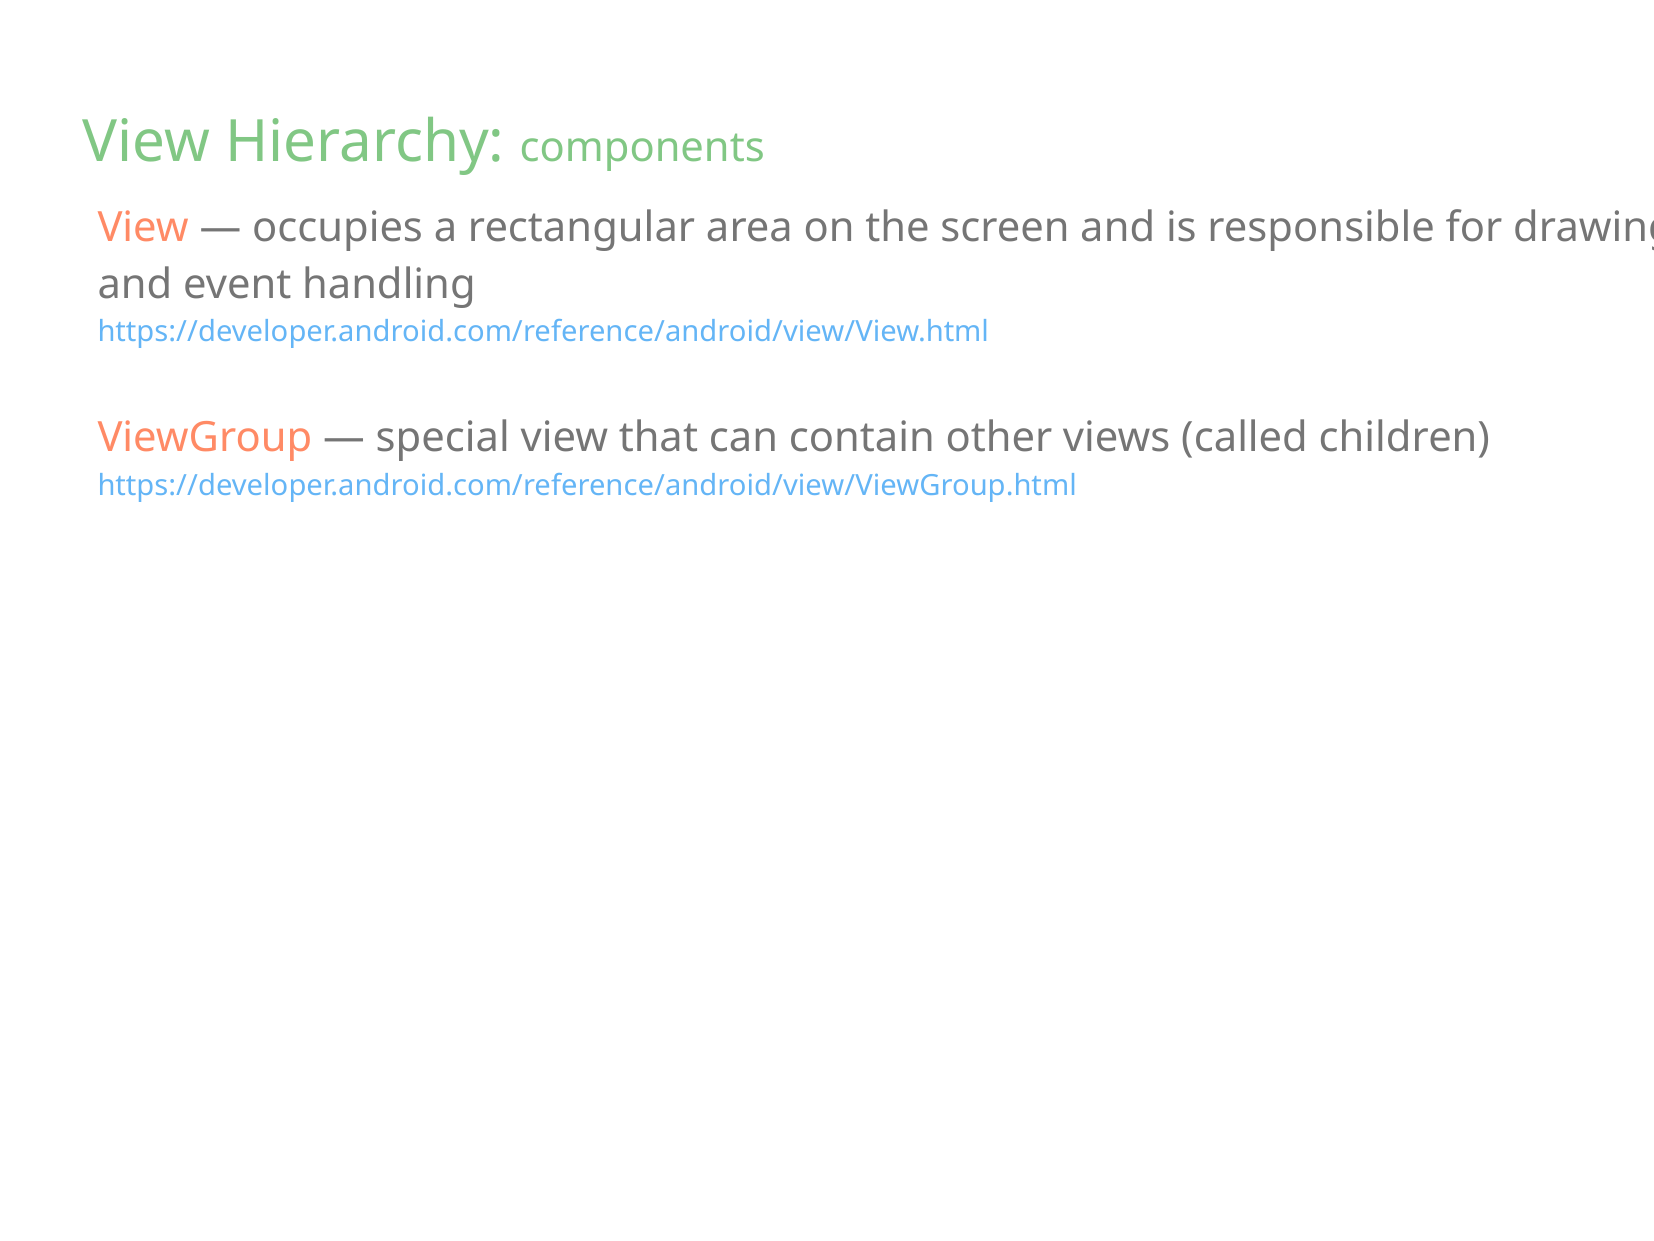

# View Hierarchy: components
View — occupies a rectangular area on the screen and is responsible for drawing
and event handling
https://developer.android.com/reference/android/view/View.html
ViewGroup — special view that can contain other views (called children)
https://developer.android.com/reference/android/view/ViewGroup.html